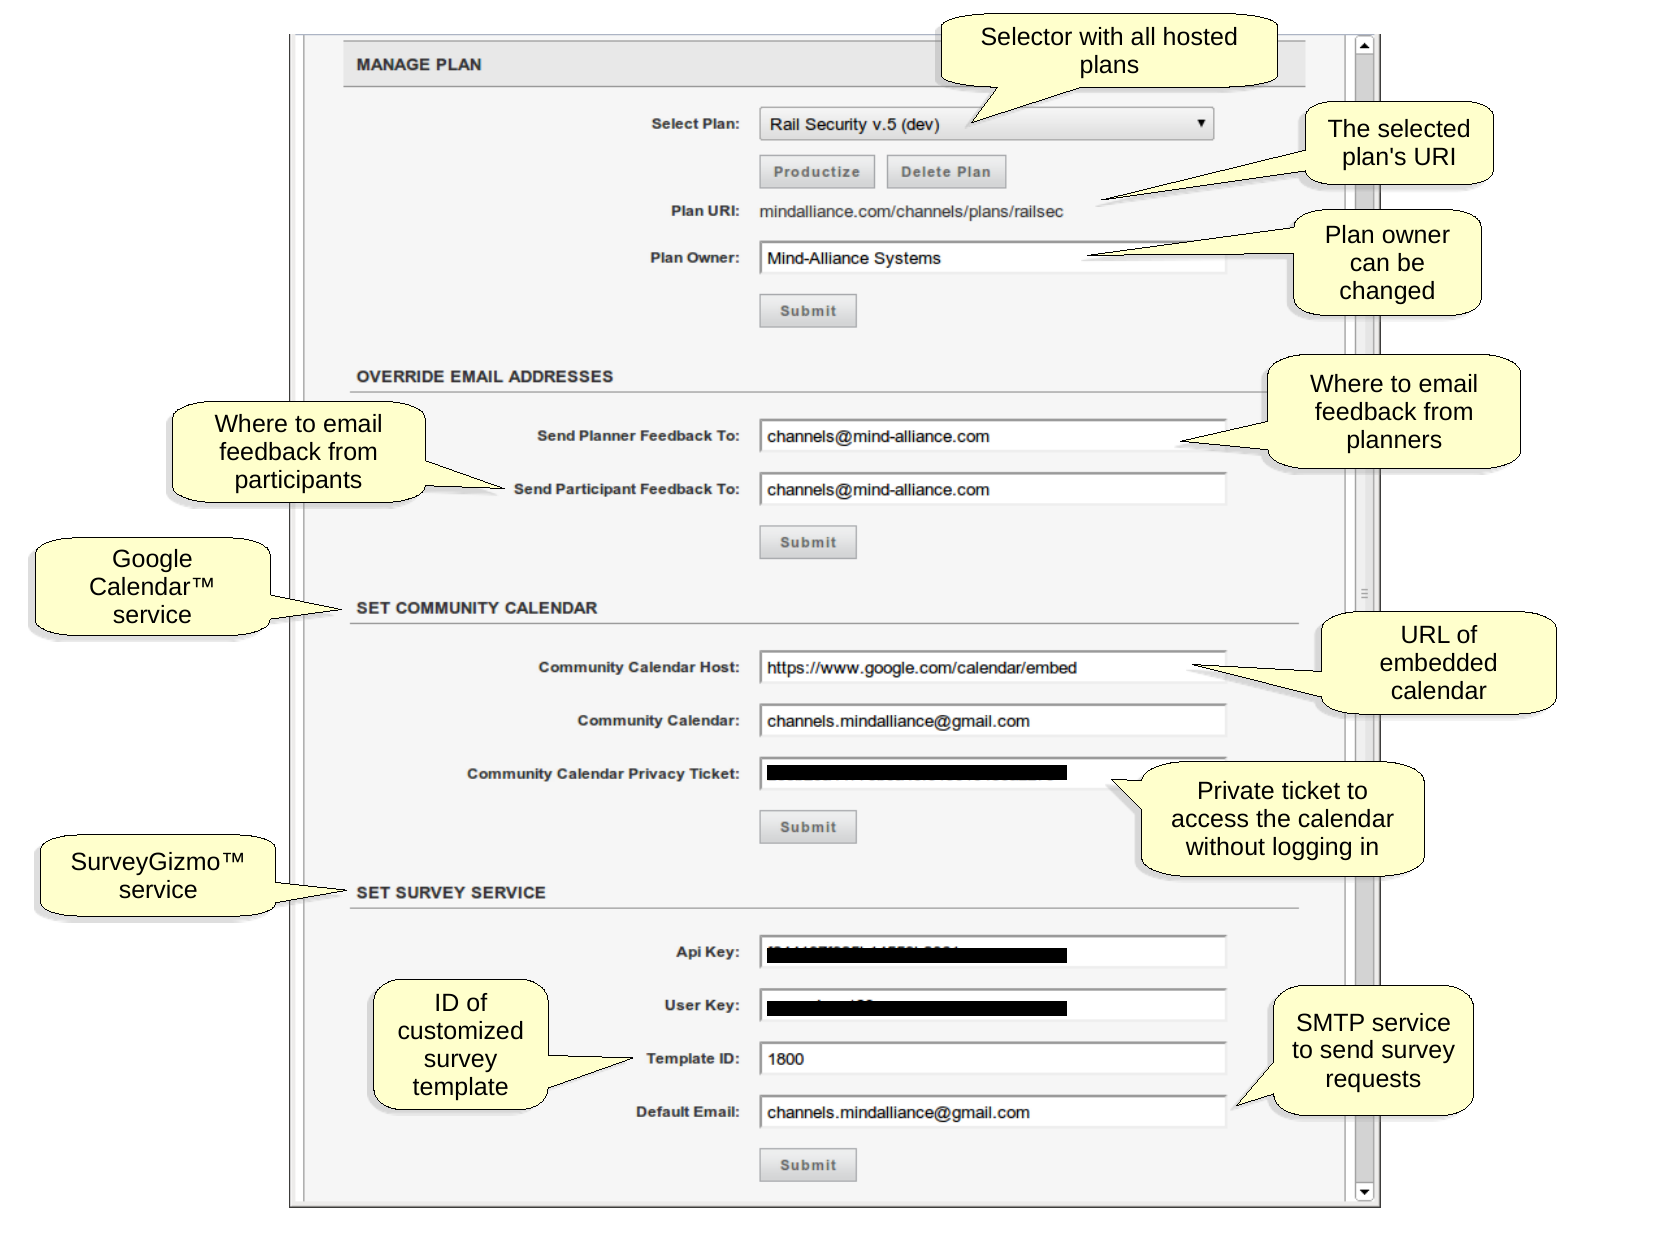

Selector with all hosted plans
The selected plan's URI
Plan owner can be changed
Where to email feedback from planners
Where to email feedback from participants
Google Calendar™ service
URL of embedded calendar
Private ticket to access the calendar without logging in
SurveyGizmo™ service
ID of customized survey template
SMTP service to send survey requests